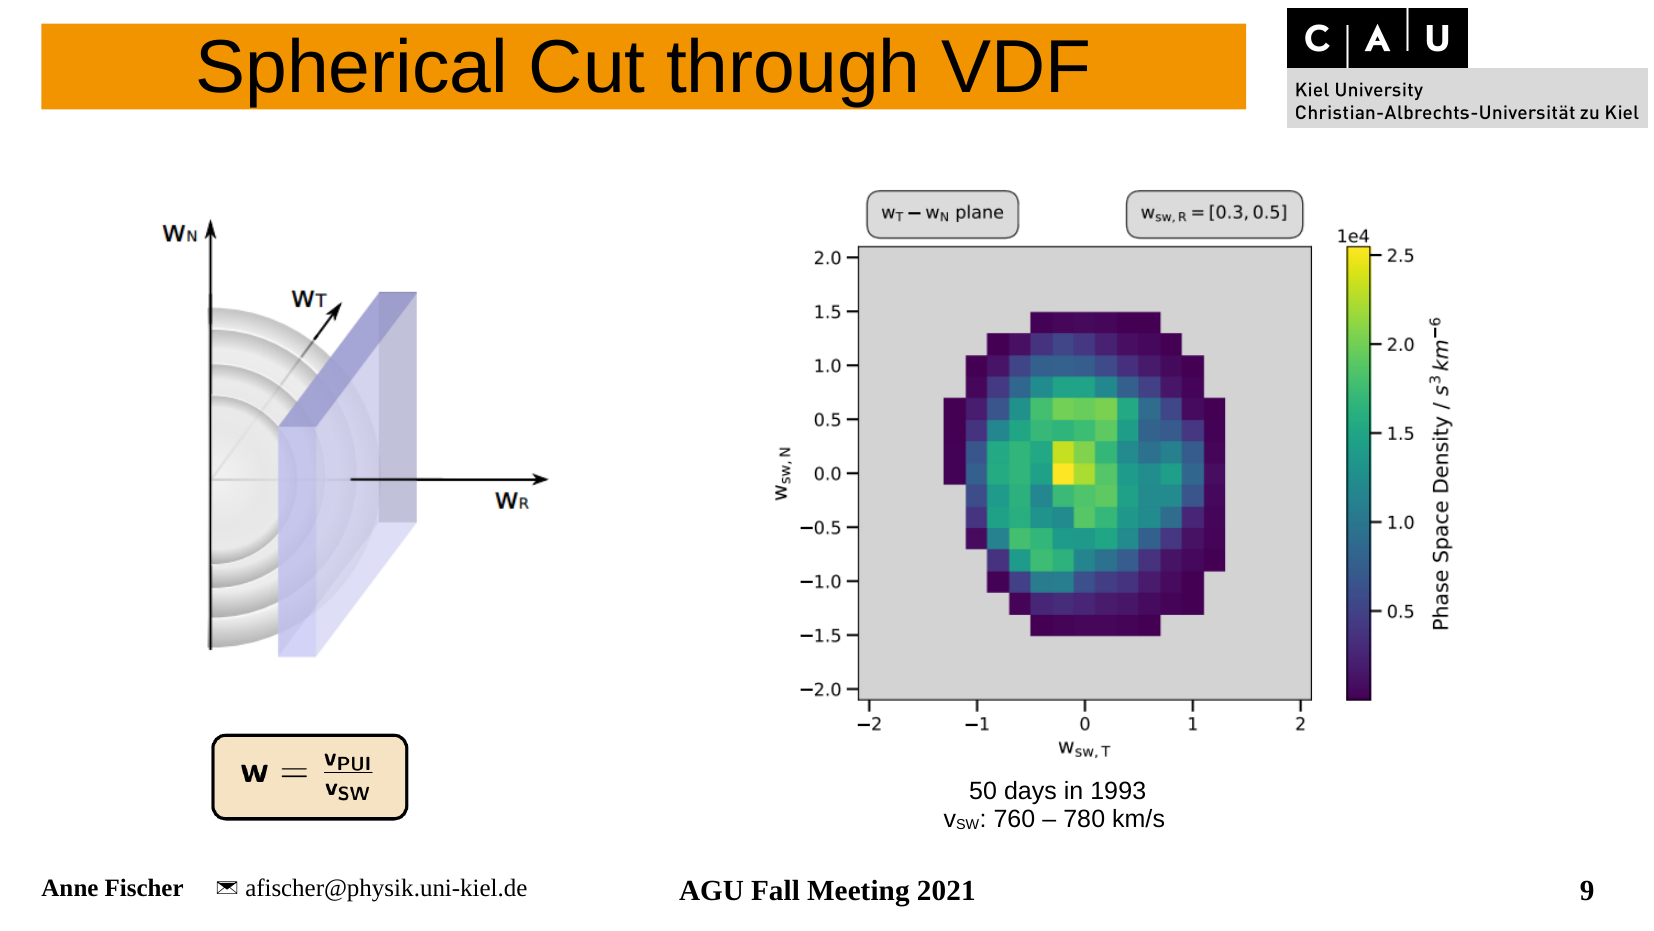

# Spherical Cut through VDF
50 days in 1993
vSW: 760 – 780 km/s
9